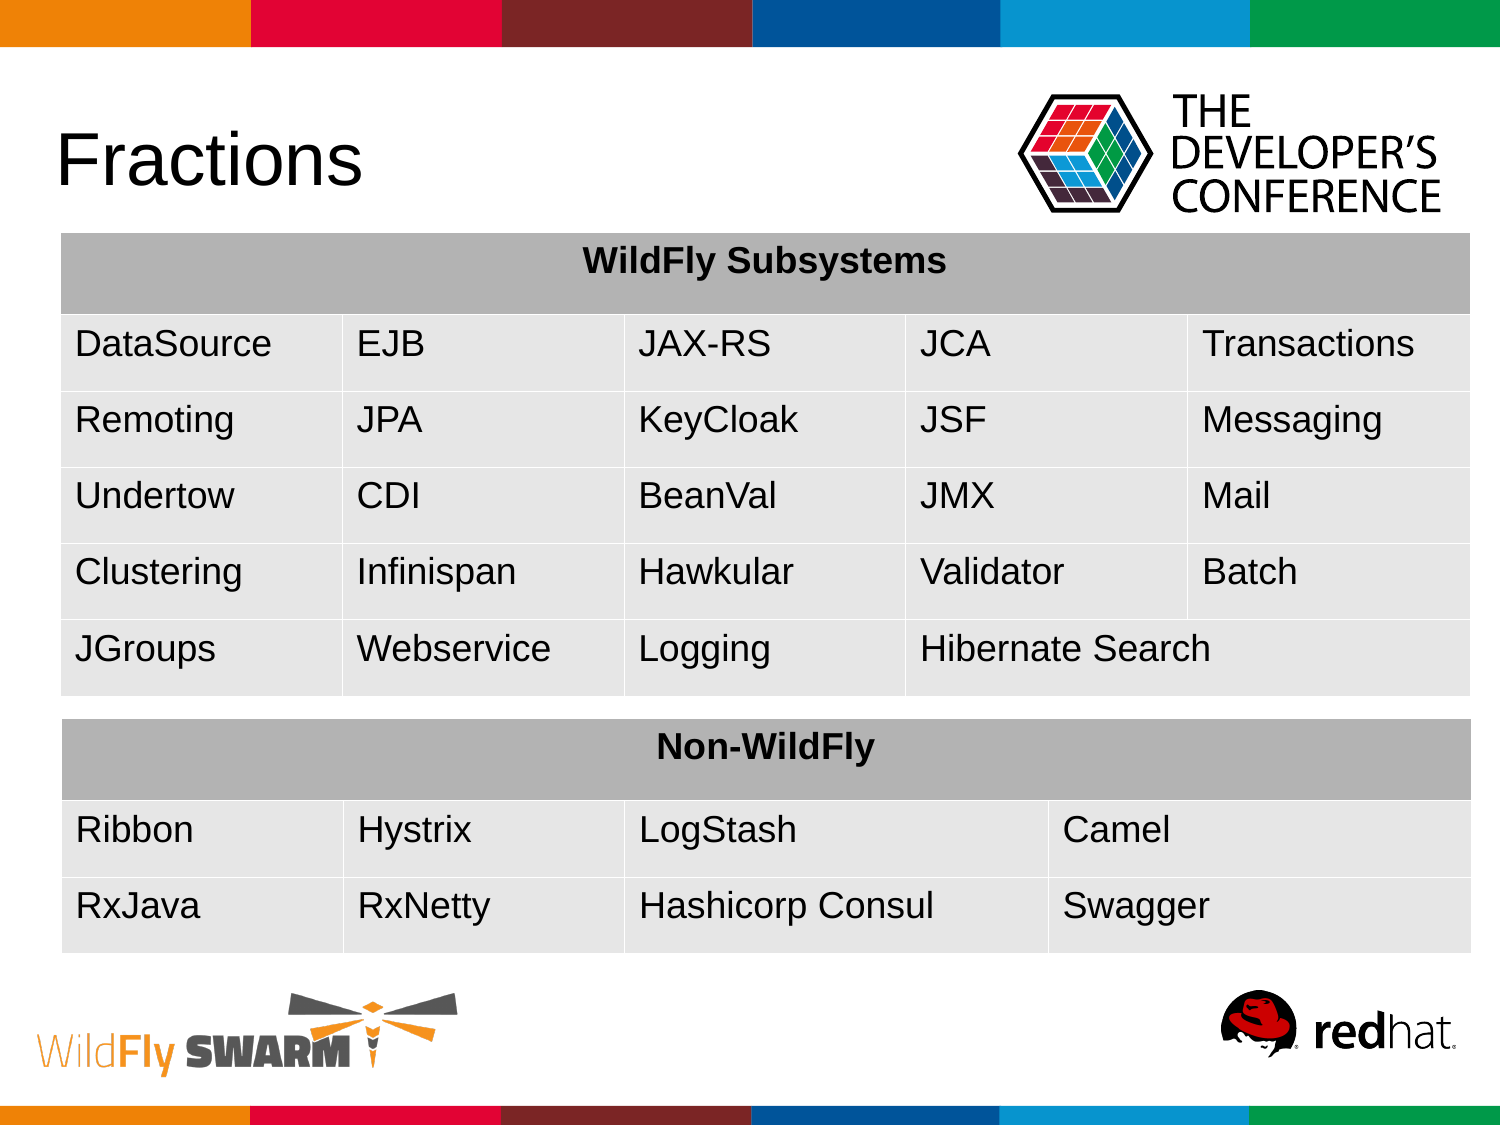

# Fractions
| WildFly Subsystems | | | | |
| --- | --- | --- | --- | --- |
| DataSource | EJB | JAX-RS | JCA | Transactions |
| Remoting | JPA | KeyCloak | JSF | Messaging |
| Undertow | CDI | BeanVal | JMX | Mail |
| Clustering | Infinispan | Hawkular | Validator | Batch |
| JGroups | Webservice | Logging | Hibernate Search | |
| Non-WildFly | | | |
| --- | --- | --- | --- |
| Ribbon | Hystrix | LogStash | Camel |
| RxJava | RxNetty | Hashicorp Consul | Swagger |